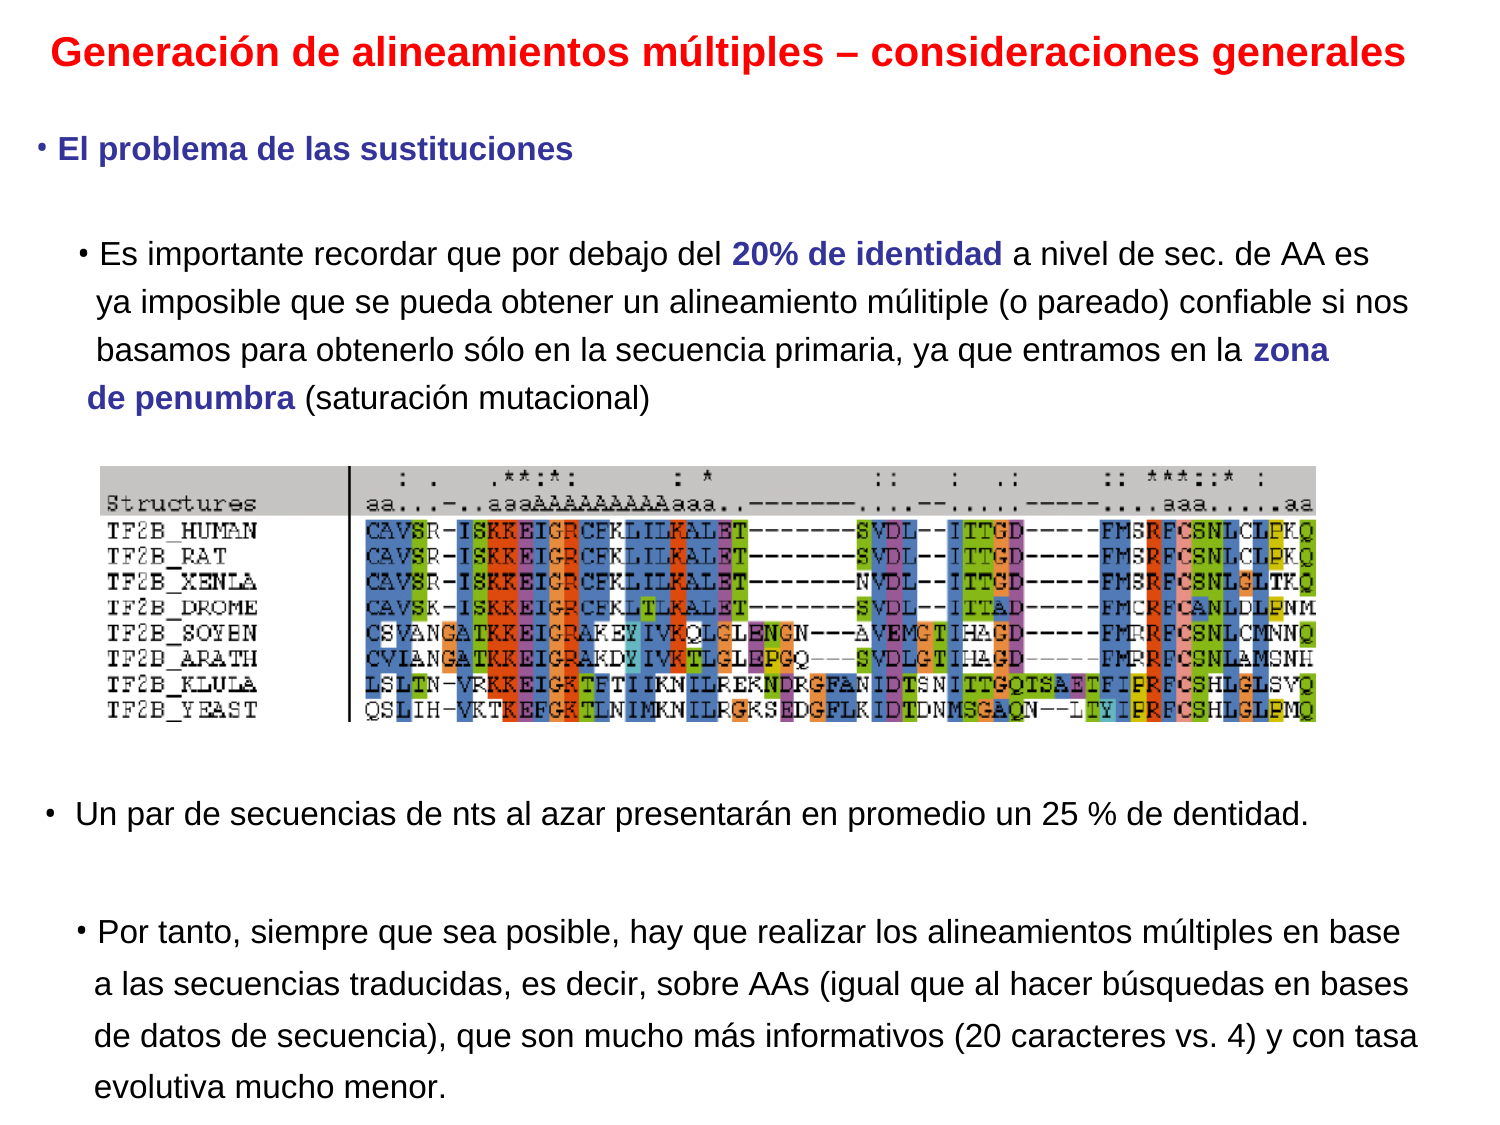

Generación de alineamientos múltiples – consideraciones generales
 El problema de las sustituciones
 Es importante recordar que por debajo del 20% de identidad a nivel de sec. de AA es
 ya imposible que se pueda obtener un alineamiento múlitiple (o pareado) confiable si nos
 basamos para obtenerlo sólo en la secuencia primaria, ya que entramos en la zona
 de penumbra (saturación mutacional)
 Un par de secuencias de nts al azar presentarán en promedio un 25 % de dentidad.
 Por tanto, siempre que sea posible, hay que realizar los alineamientos múltiples en base
 a las secuencias traducidas, es decir, sobre AAs (igual que al hacer búsquedas en bases
 de datos de secuencia), que son mucho más informativos (20 caracteres vs. 4) y con tasa
 evolutiva mucho menor.